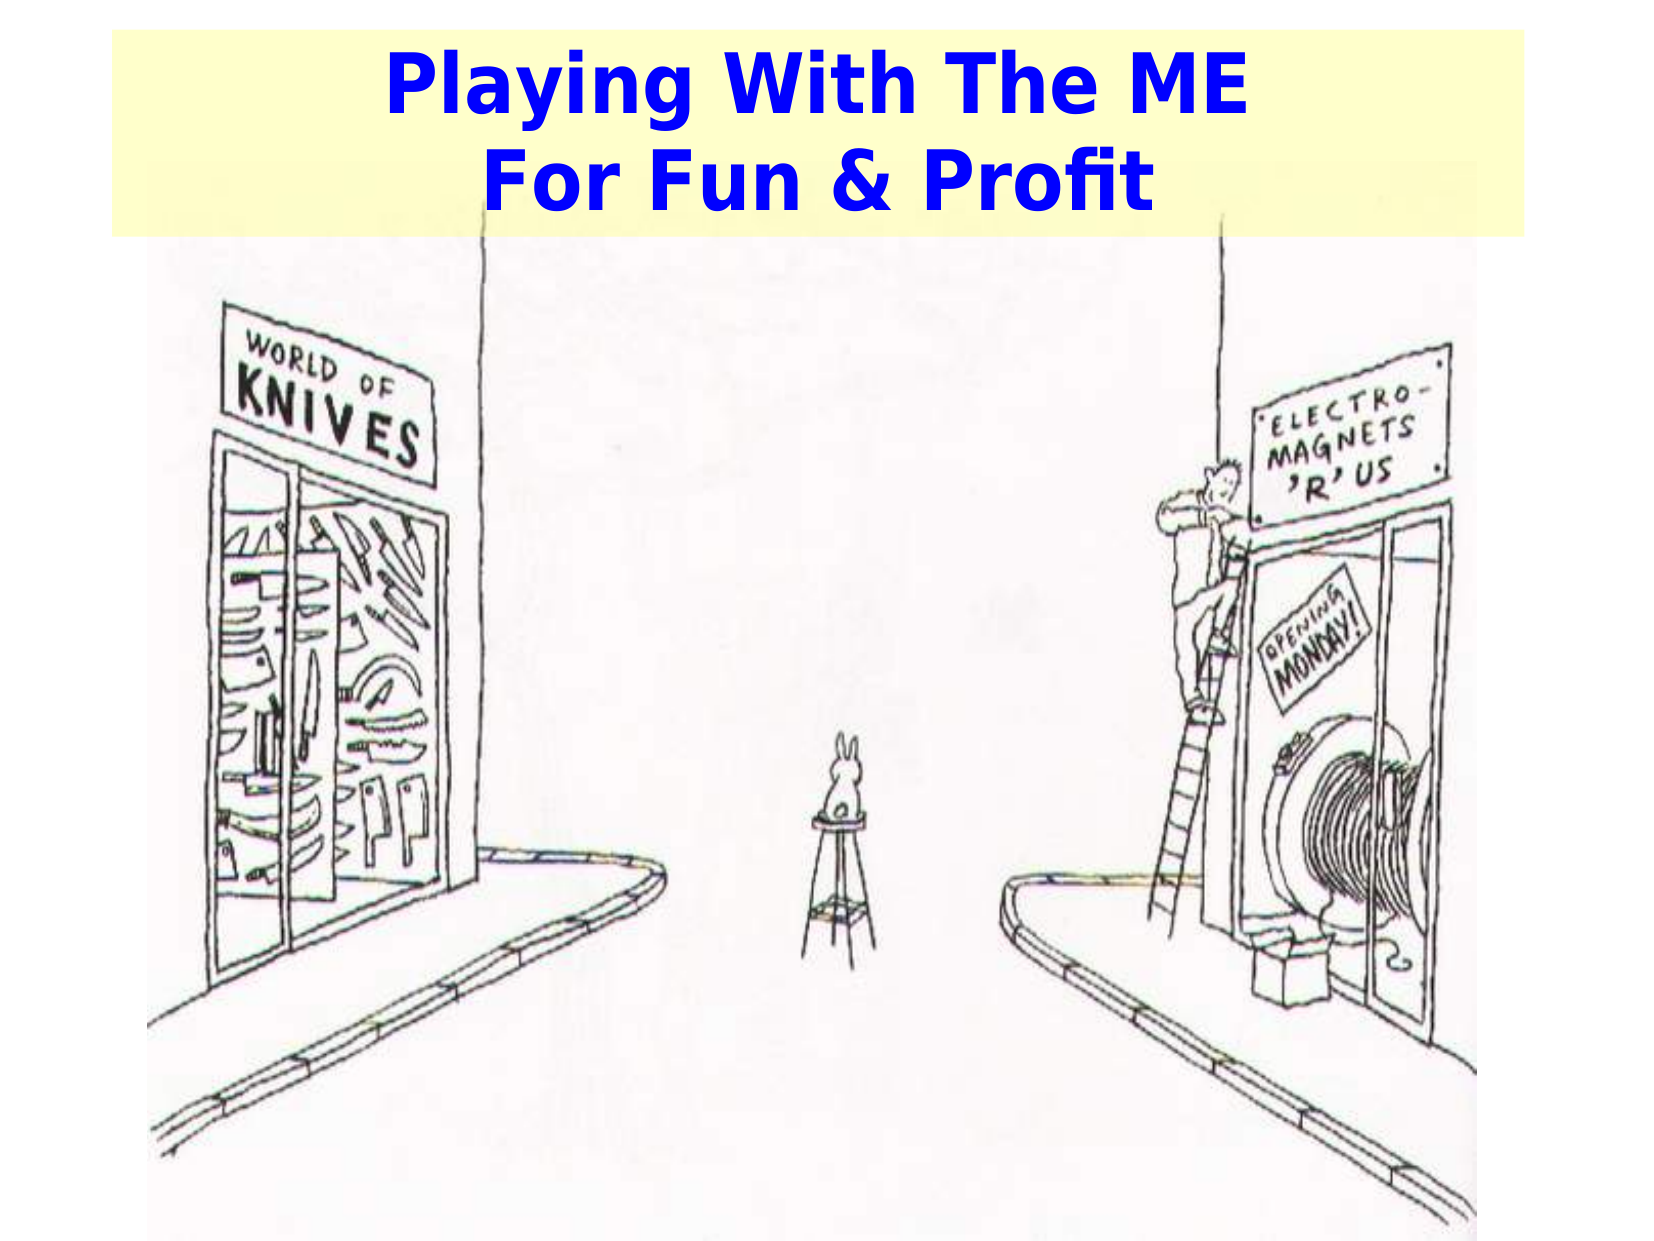

# Playing With The ME For Fun & Profit